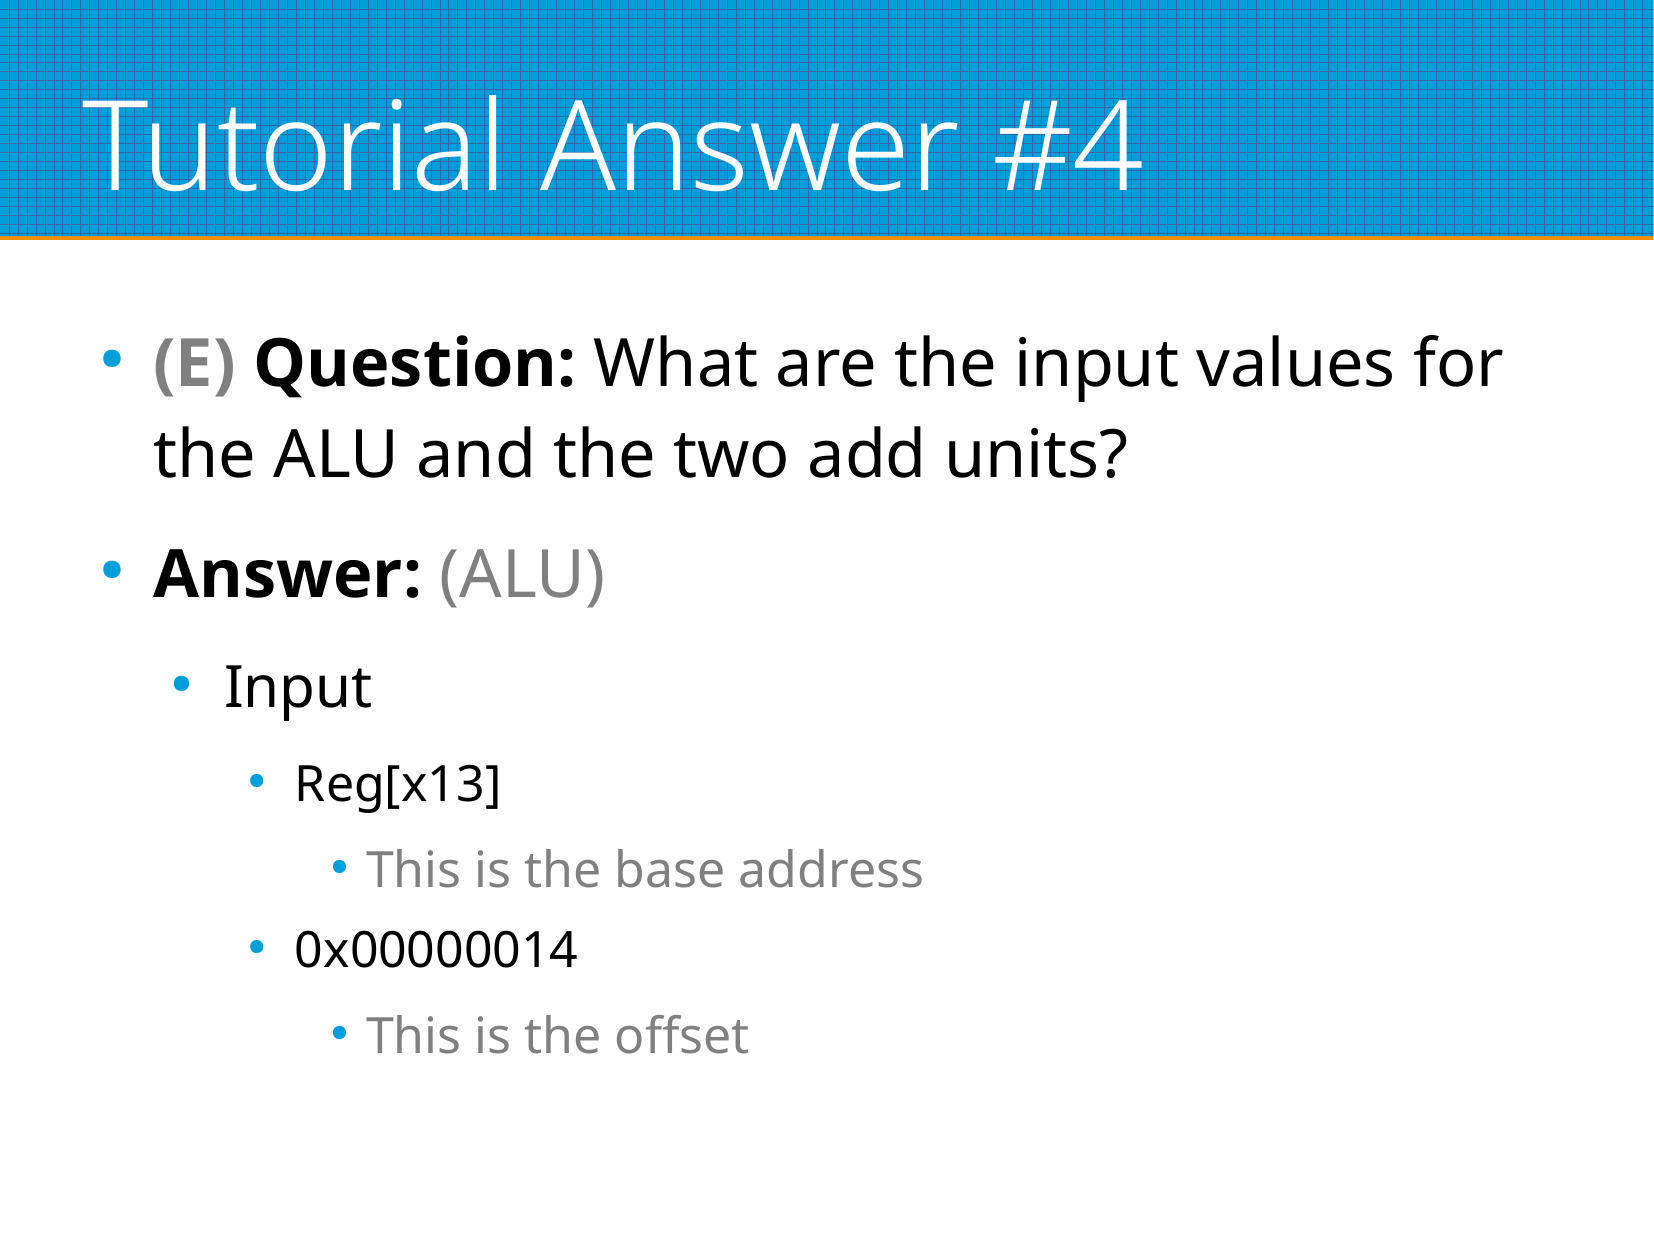

# Tutorial Answer #4
(E) Question: What are the input values for the ALU and the two add units?
Answer: (ALU)
Input
Reg[x13]
This is the base address
0x00000014
This is the offset